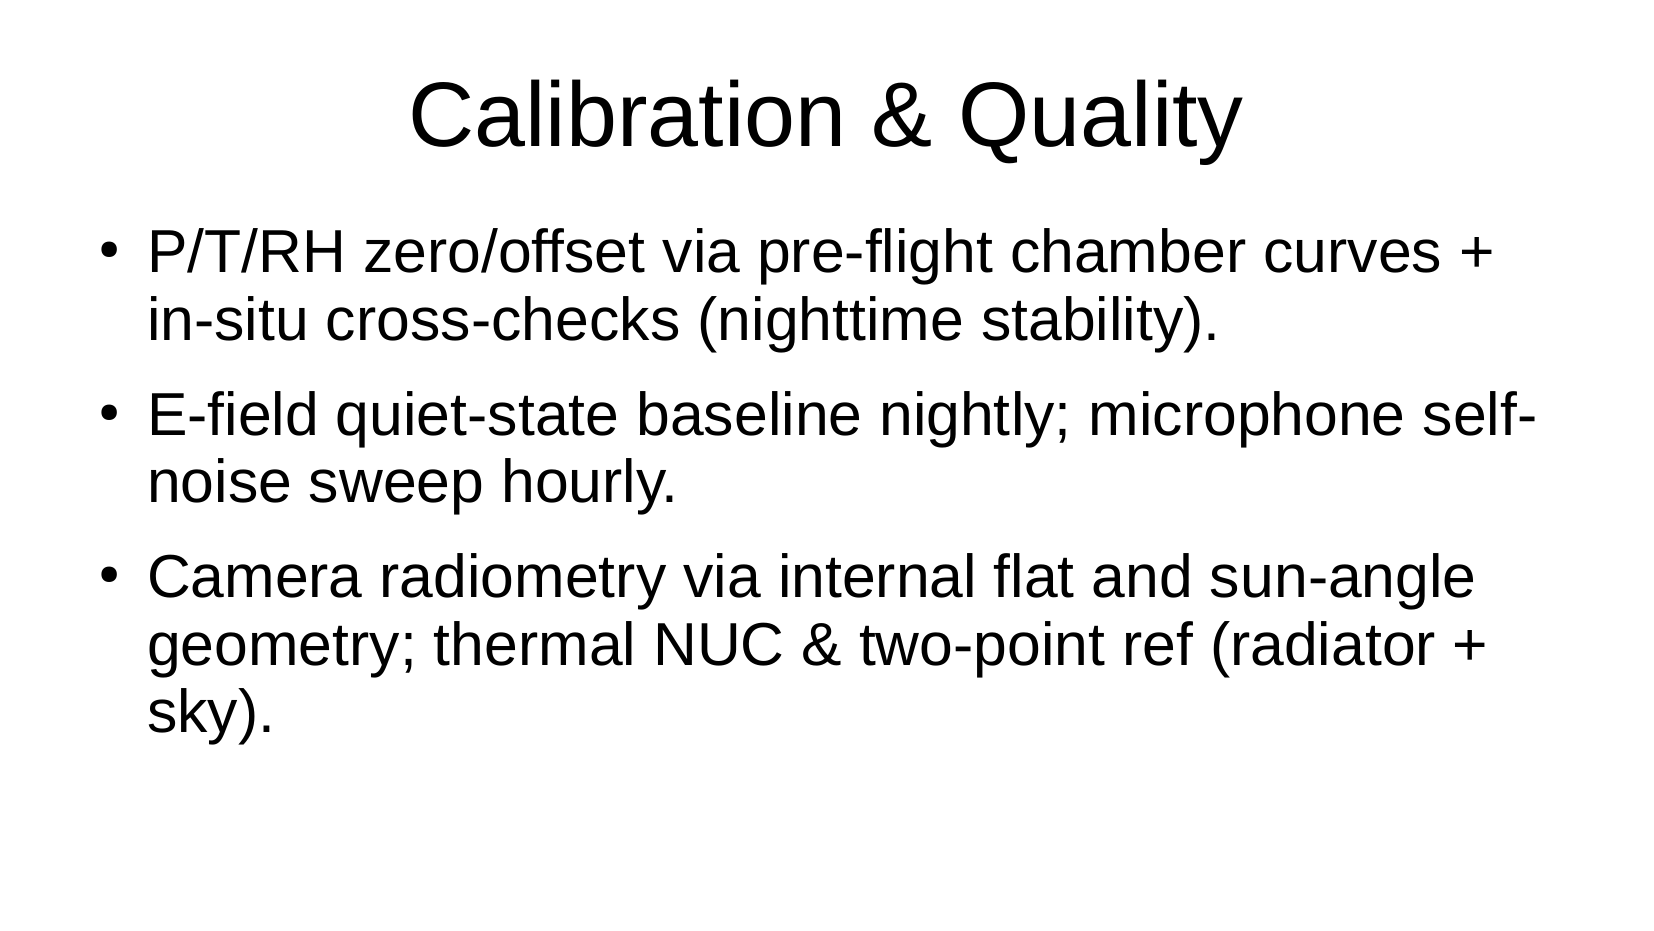

# Calibration & Quality
P/T/RH zero/offset via pre-flight chamber curves + in-situ cross-checks (nighttime stability).
E-field quiet-state baseline nightly; microphone self-noise sweep hourly.
Camera radiometry via internal flat and sun-angle geometry; thermal NUC & two-point ref (radiator + sky).